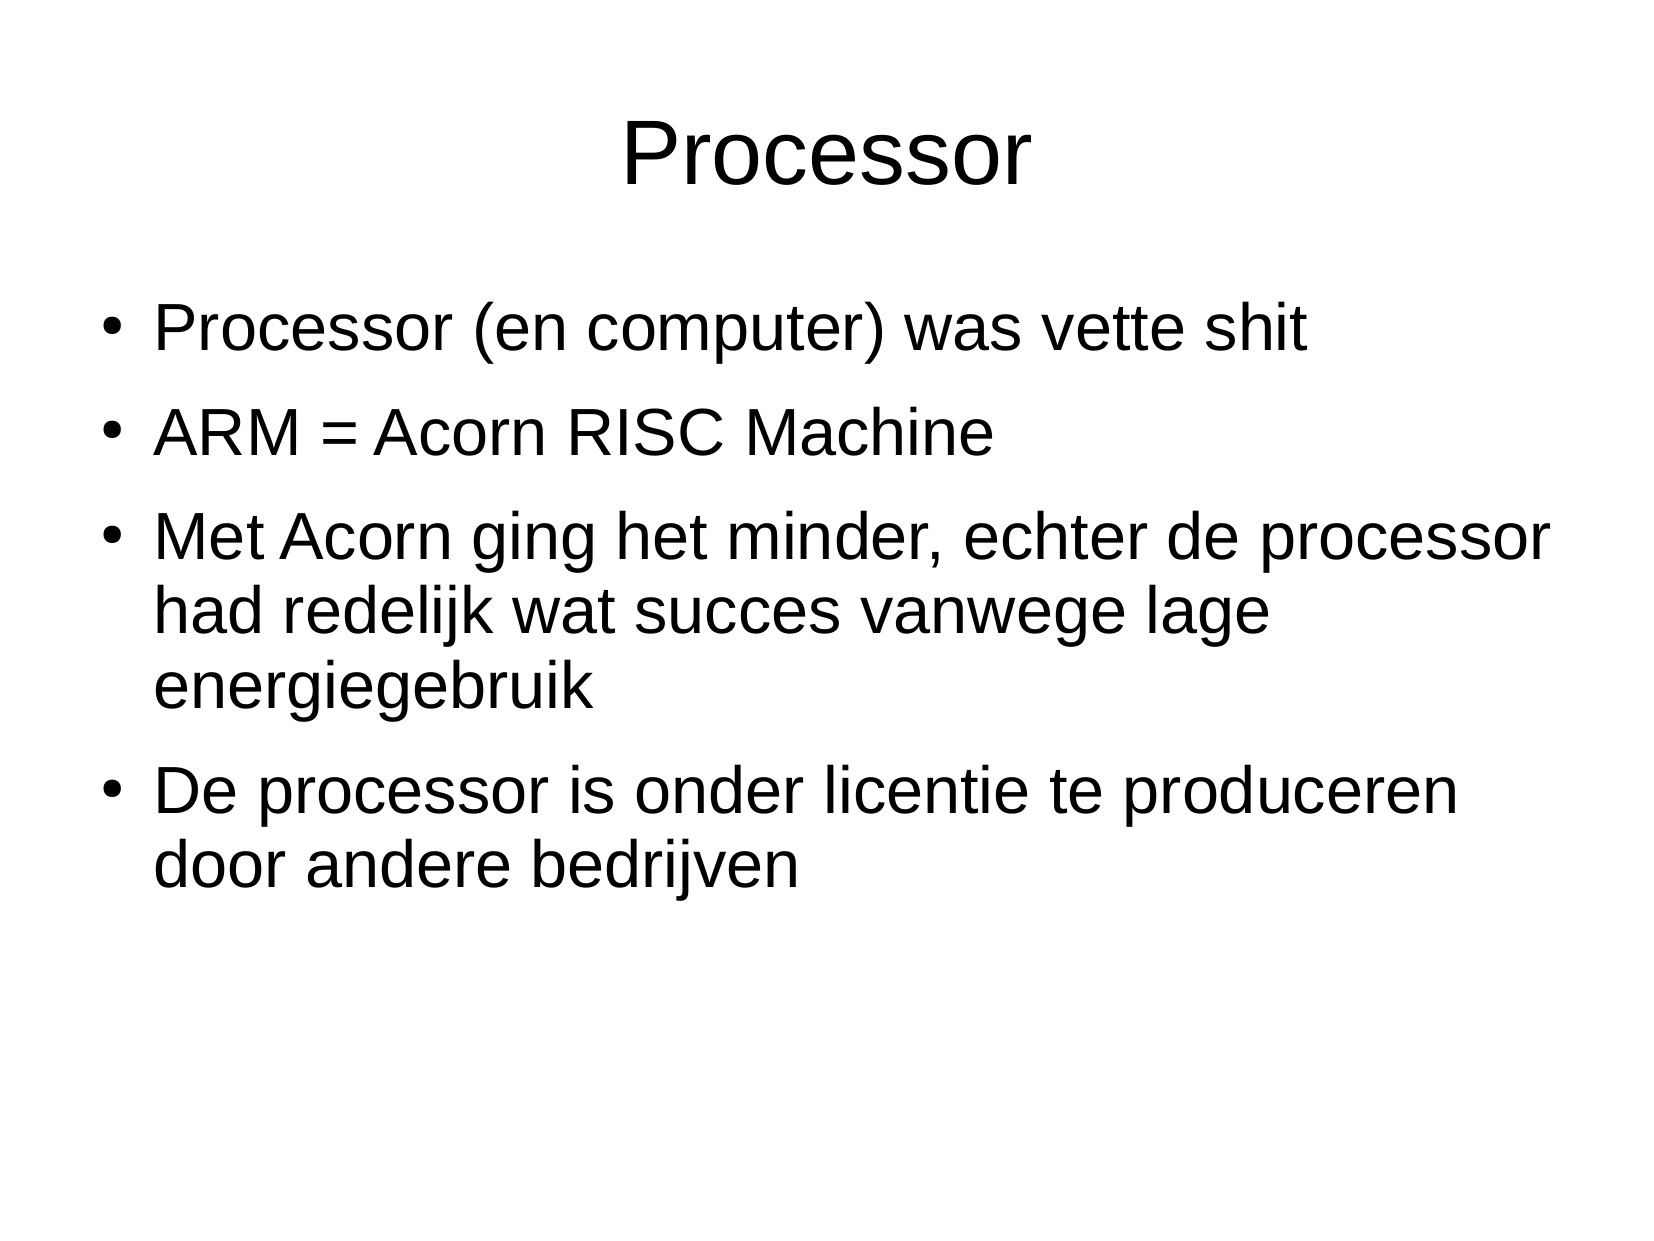

# Processor
Processor (en computer) was vette shit
ARM = Acorn RISC Machine
Met Acorn ging het minder, echter de processor had redelijk wat succes vanwege lage energiegebruik
De processor is onder licentie te produceren door andere bedrijven